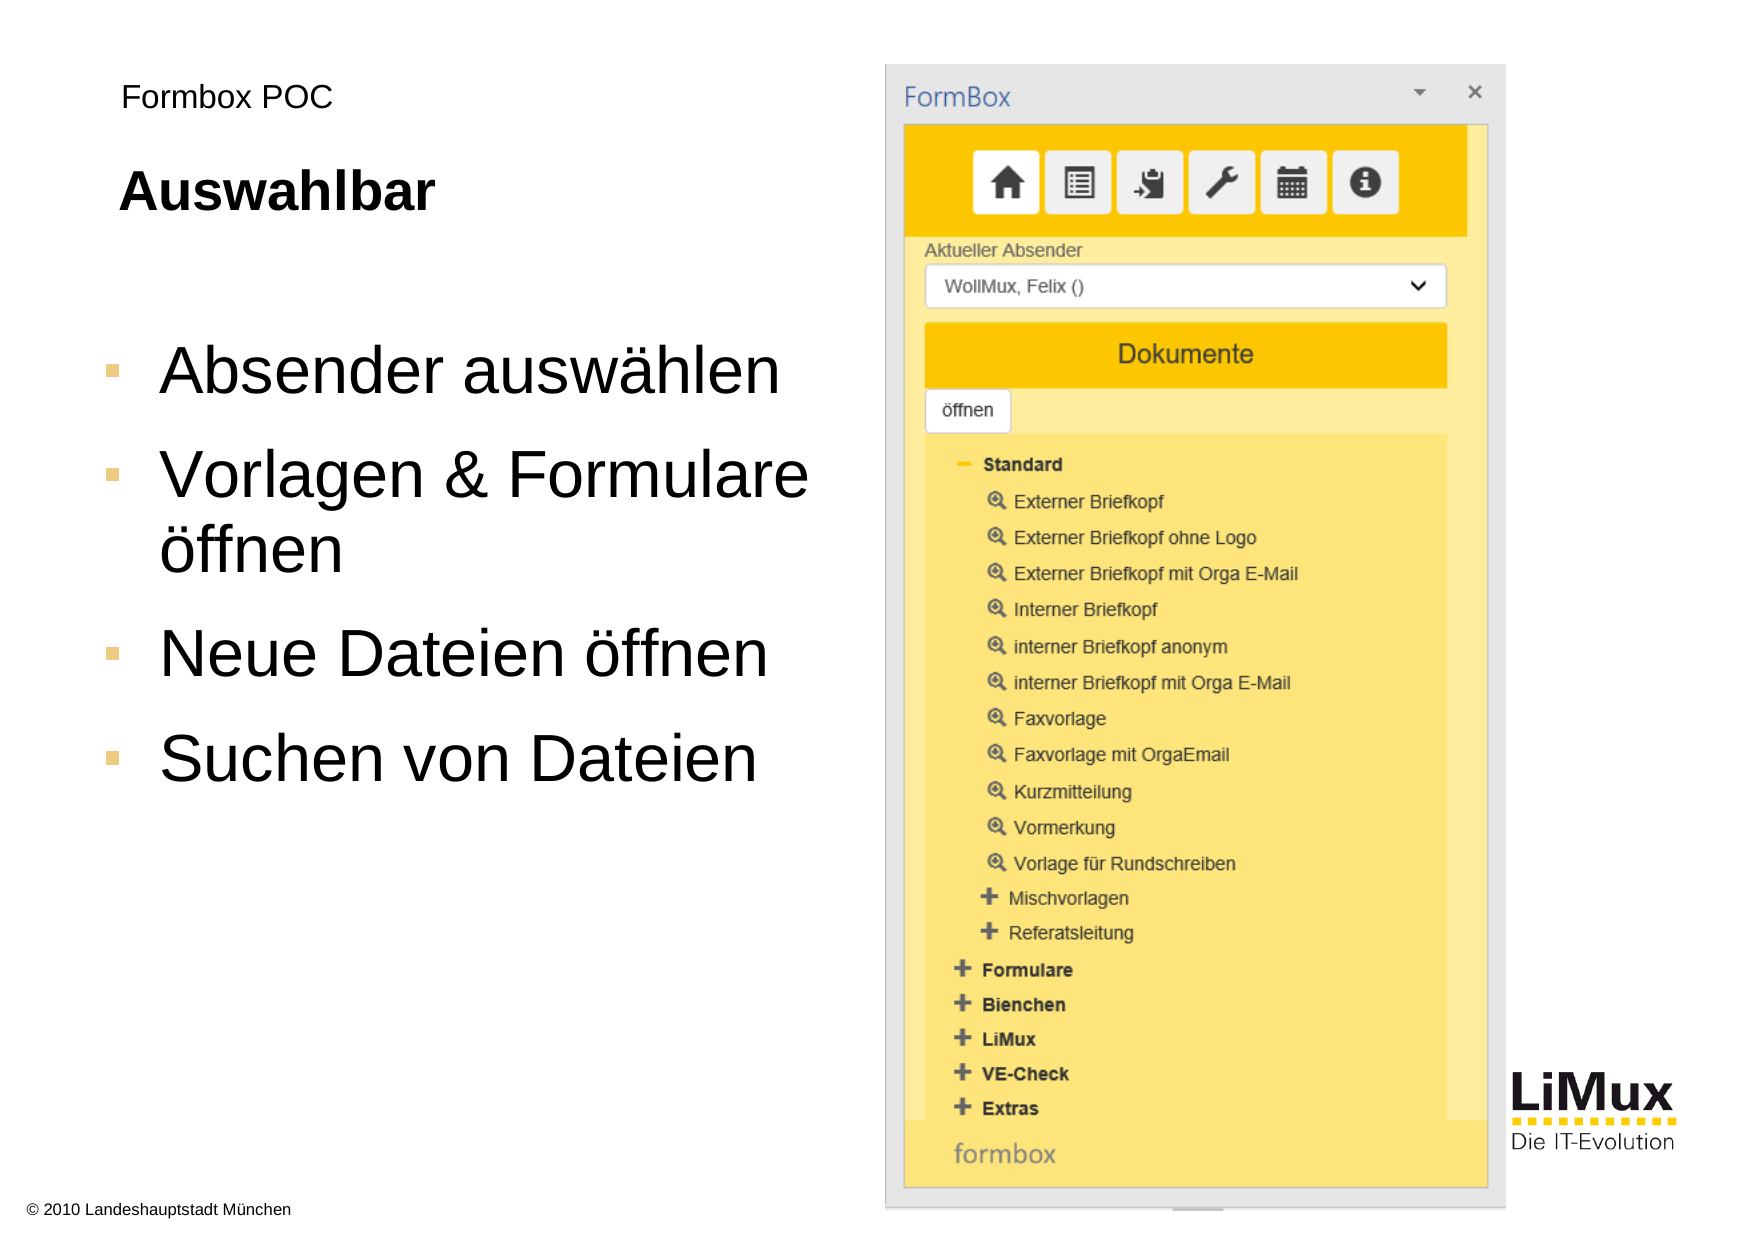

# Auswahlbar
Absender auswählen
Vorlagen & Formulare öffnen
Neue Dateien öffnen
Suchen von Dateien